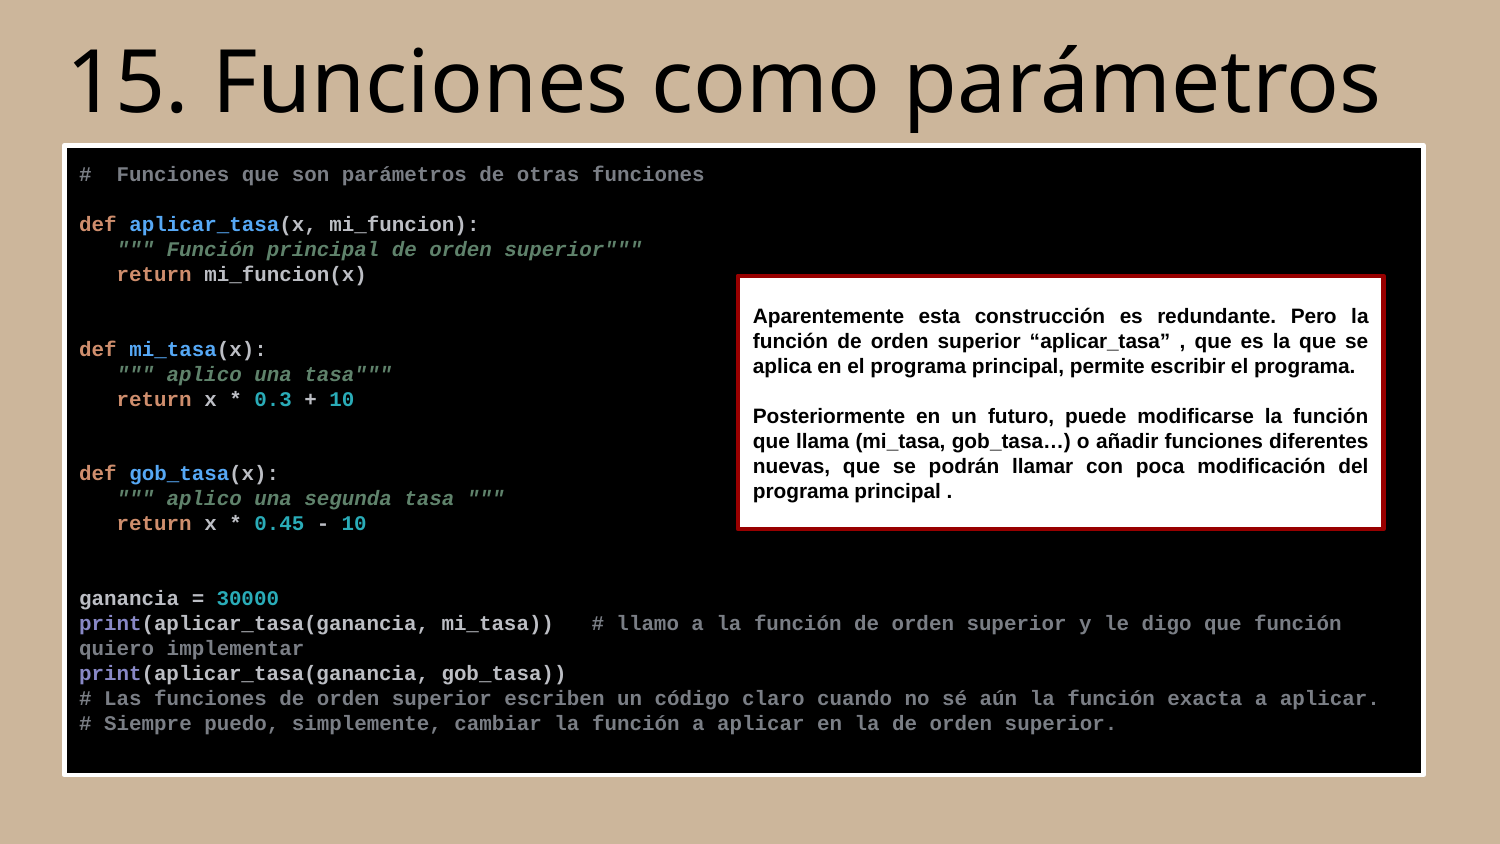

# 15. Funciones como parámetros
# Funciones que son parámetros de otras funciones
def aplicar_tasa(x, mi_funcion):
 """ Función principal de orden superior"""
 return mi_funcion(x)
def mi_tasa(x):
 """ aplico una tasa"""
 return x * 0.3 + 10
def gob_tasa(x):
 """ aplico una segunda tasa """
 return x * 0.45 - 10
ganancia = 30000
print(aplicar_tasa(ganancia, mi_tasa)) # llamo a la función de orden superior y le digo que función quiero implementar
print(aplicar_tasa(ganancia, gob_tasa))
# Las funciones de orden superior escriben un código claro cuando no sé aún la función exacta a aplicar.
# Siempre puedo, simplemente, cambiar la función a aplicar en la de orden superior.
Aparentemente esta construcción es redundante. Pero la función de orden superior “aplicar_tasa” , que es la que se aplica en el programa principal, permite escribir el programa.
Posteriormente en un futuro, puede modificarse la función que llama (mi_tasa, gob_tasa…) o añadir funciones diferentes nuevas, que se podrán llamar con poca modificación del programa principal .